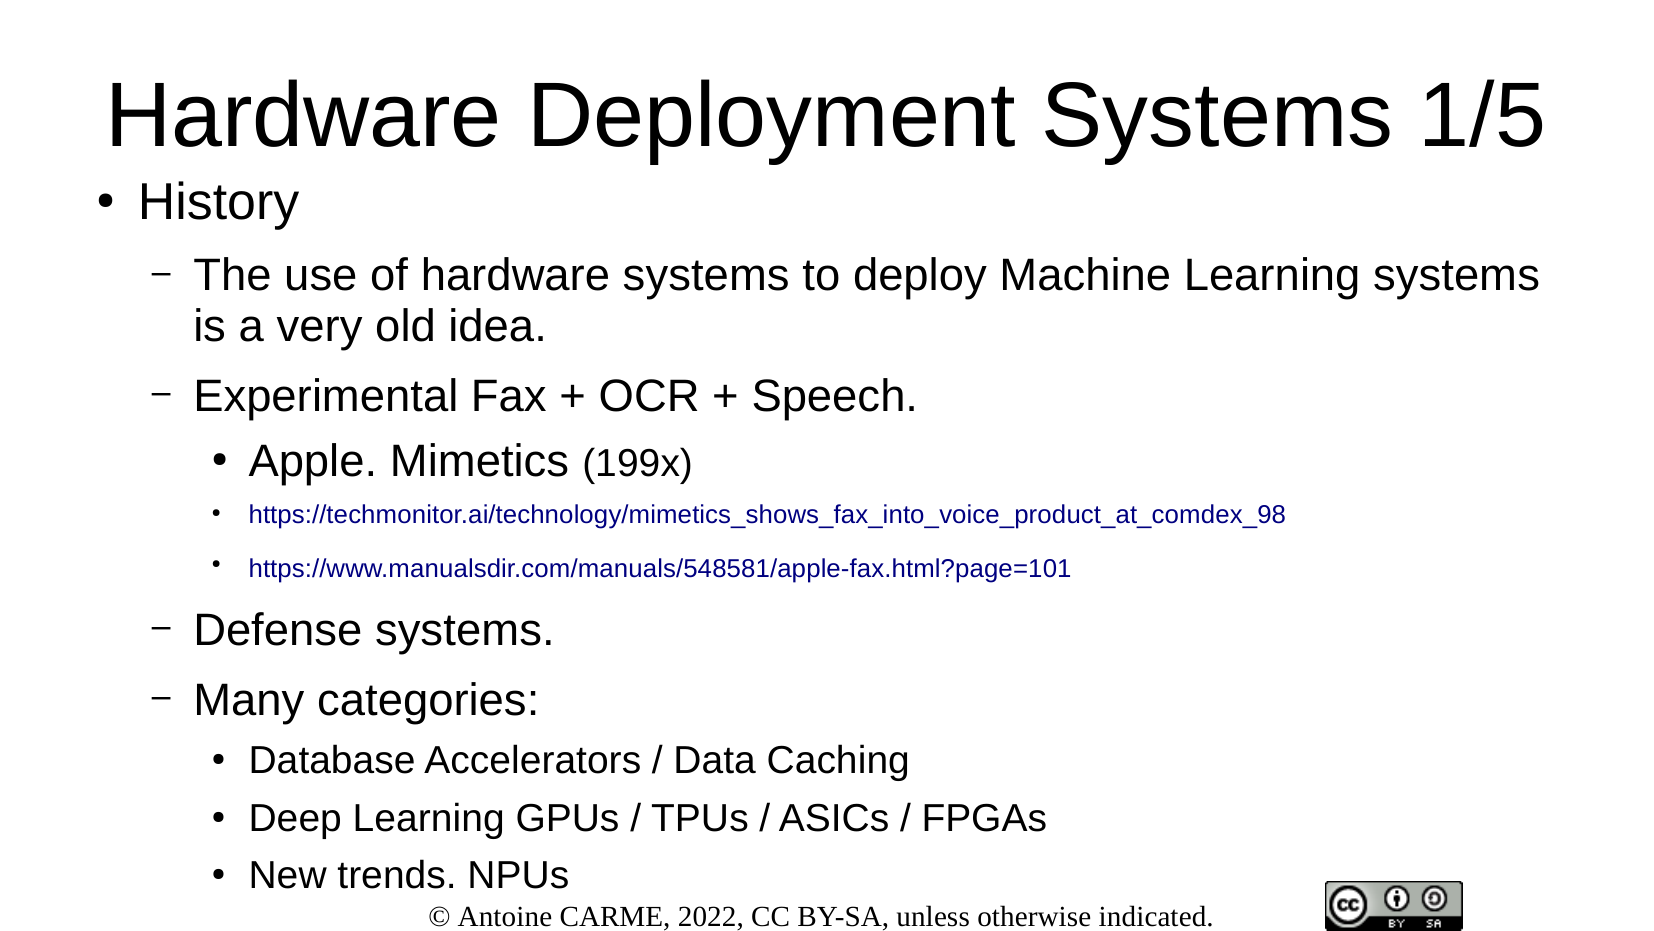

# Hardware Deployment Systems 1/5
History
The use of hardware systems to deploy Machine Learning systems is a very old idea.
Experimental Fax + OCR + Speech.
Apple. Mimetics (199x)
https://techmonitor.ai/technology/mimetics_shows_fax_into_voice_product_at_comdex_98
https://www.manualsdir.com/manuals/548581/apple-fax.html?page=101
Defense systems.
Many categories:
Database Accelerators / Data Caching
Deep Learning GPUs / TPUs / ASICs / FPGAs
New trends. NPUs